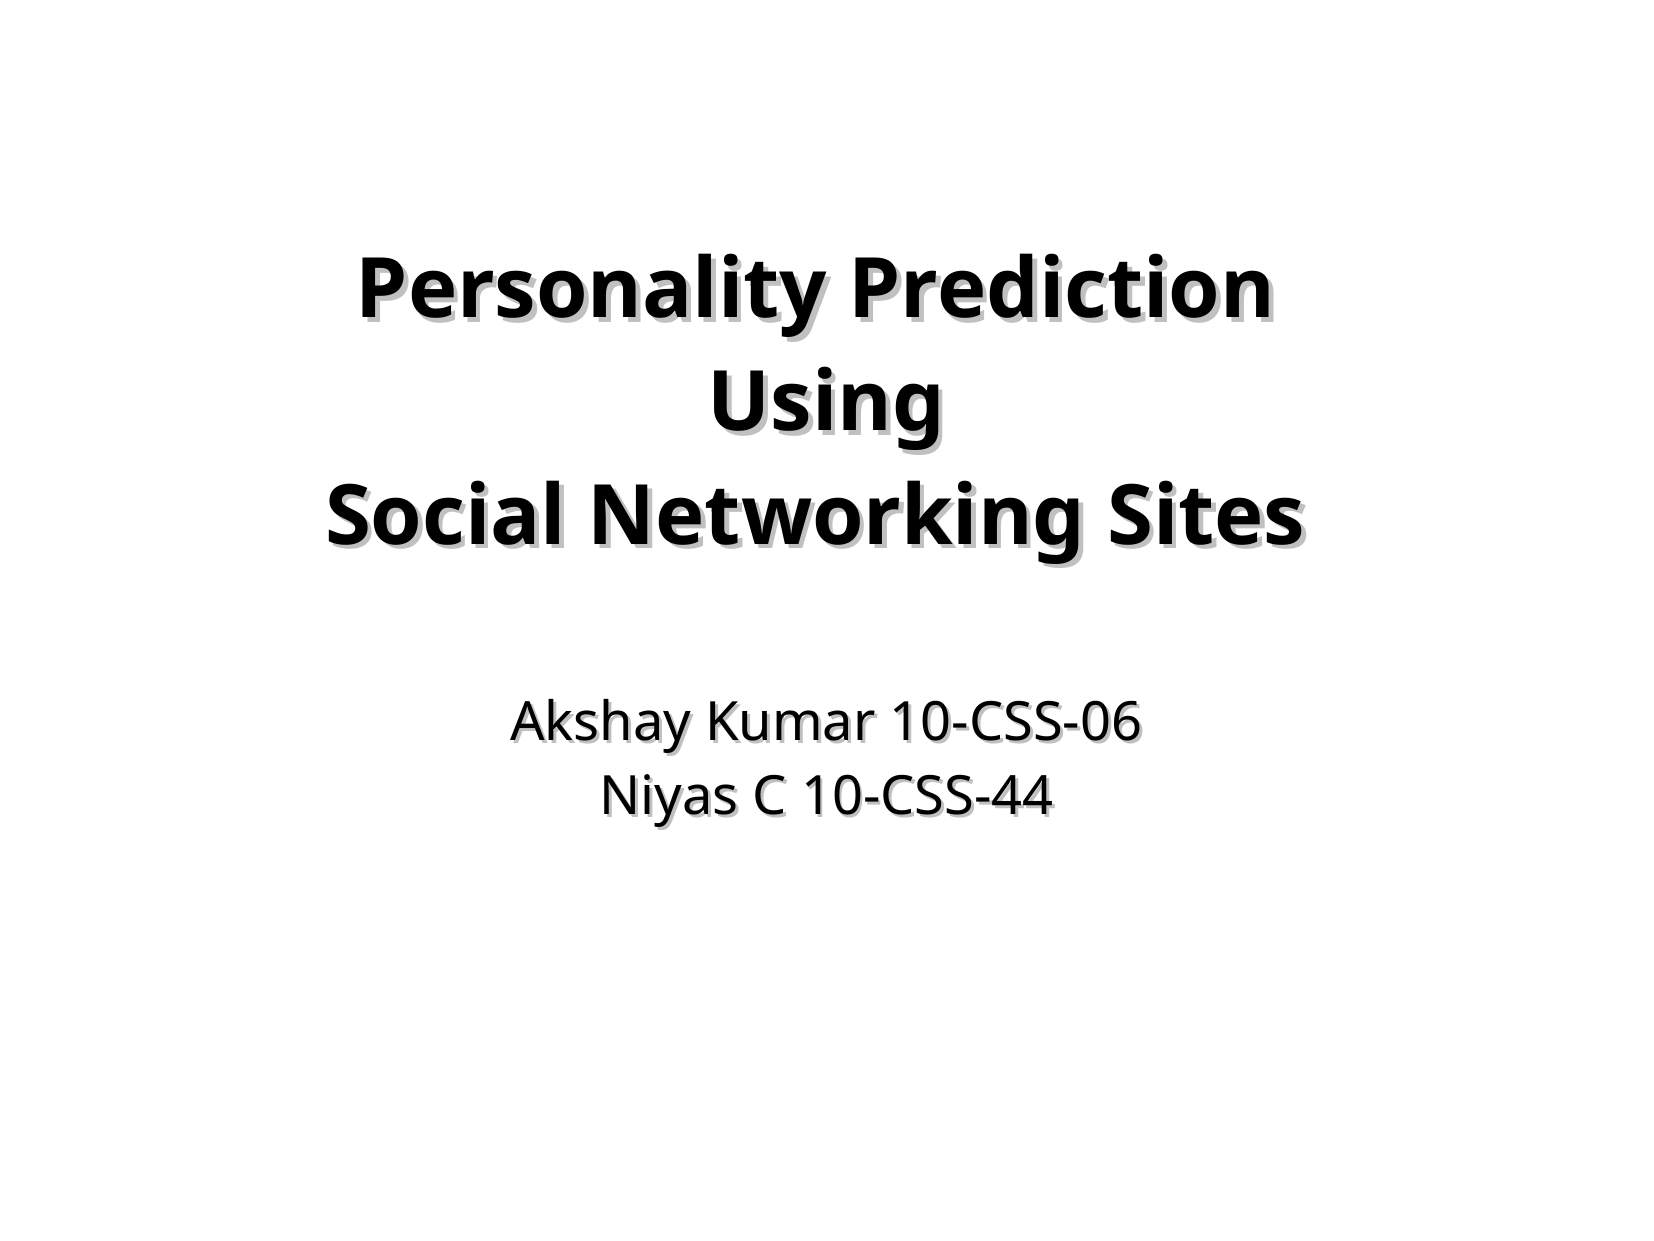

# Personality Prediction
Using
Social Networking Sites
Akshay Kumar 10-CSS-06
Niyas C 10-CSS-44